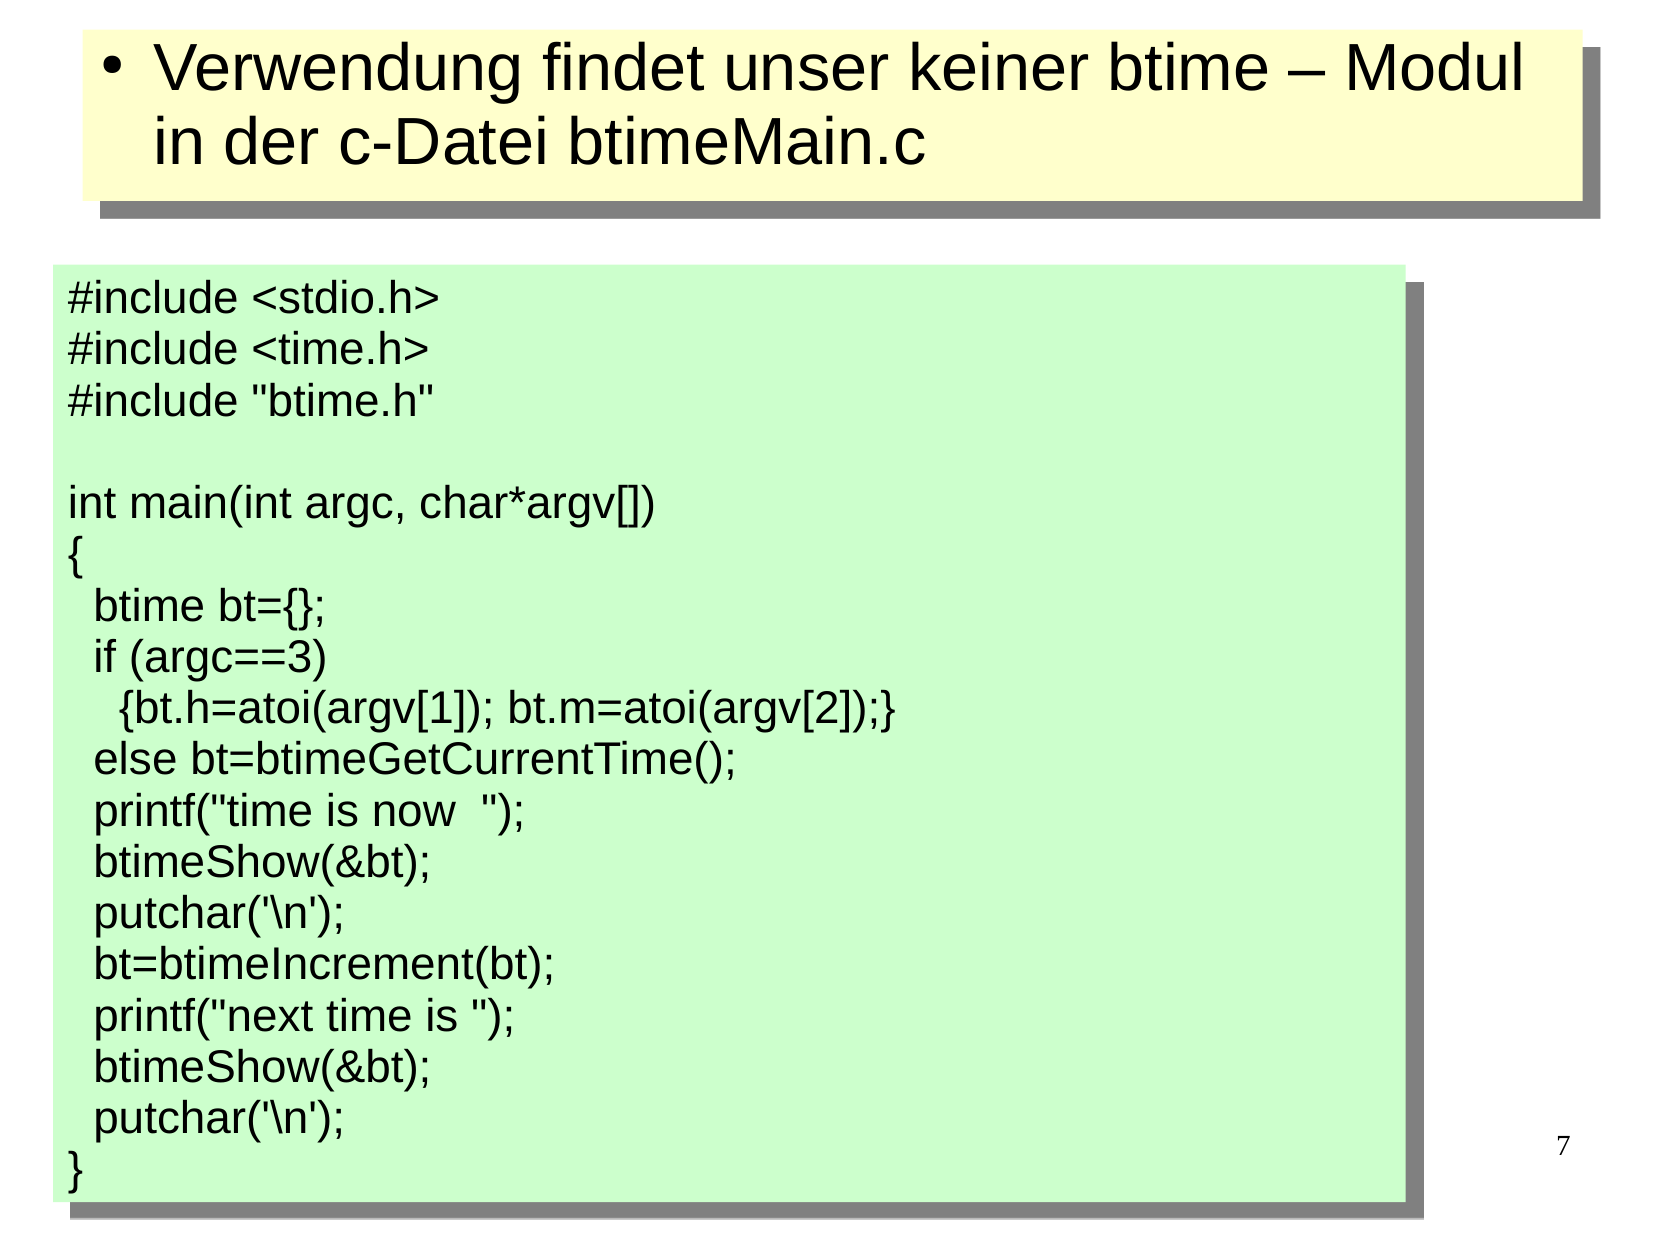

# Verwendung findet unser keiner btime – Modul in der c-Datei btimeMain.c
#include <stdio.h>
#include <time.h>
#include "btime.h"
int main(int argc, char*argv[])
{
 btime bt={};
 if (argc==3)
 {bt.h=atoi(argv[1]); bt.m=atoi(argv[2]);}
 else bt=btimeGetCurrentTime();
 printf("time is now ");
 btimeShow(&bt);
 putchar('\n');
 bt=btimeIncrement(bt);
 printf("next time is ");
 btimeShow(&bt);
 putchar('\n');
}
7